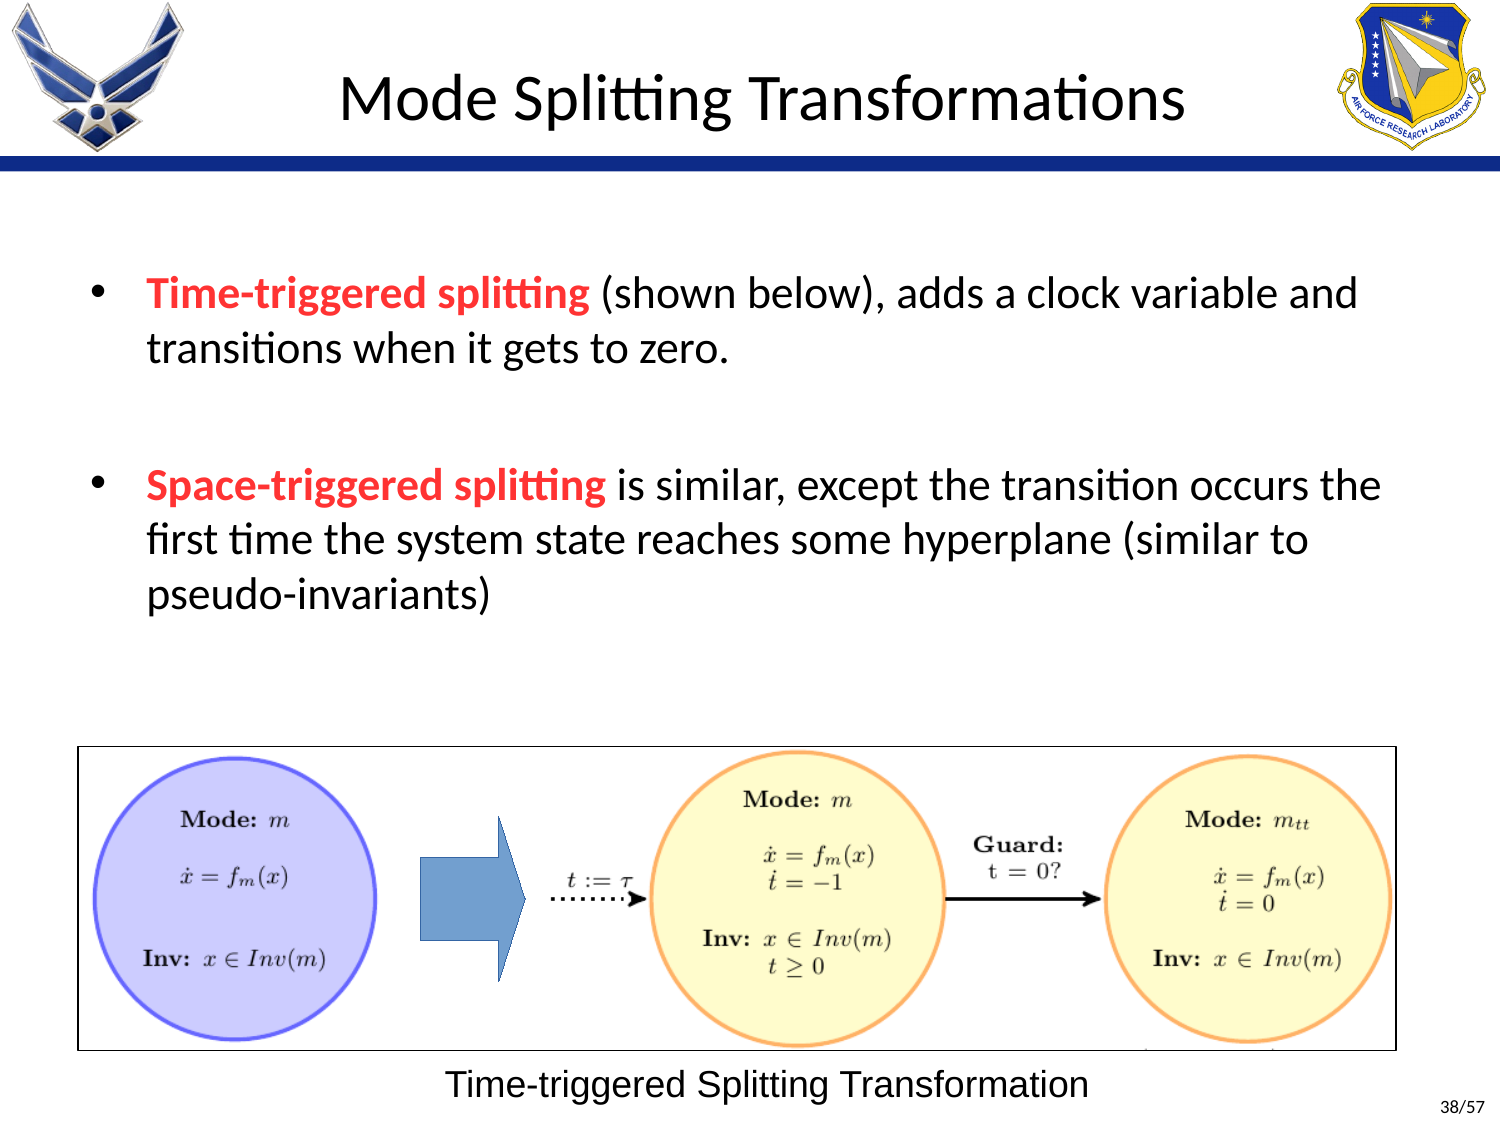

# Mode Splitting Transformations
Time-triggered splitting (shown below), adds a clock variable and transitions when it gets to zero.
Space-triggered splitting is similar, except the transition occurs the first time the system state reaches some hyperplane (similar to pseudo-invariants)
Time-triggered Splitting Transformation